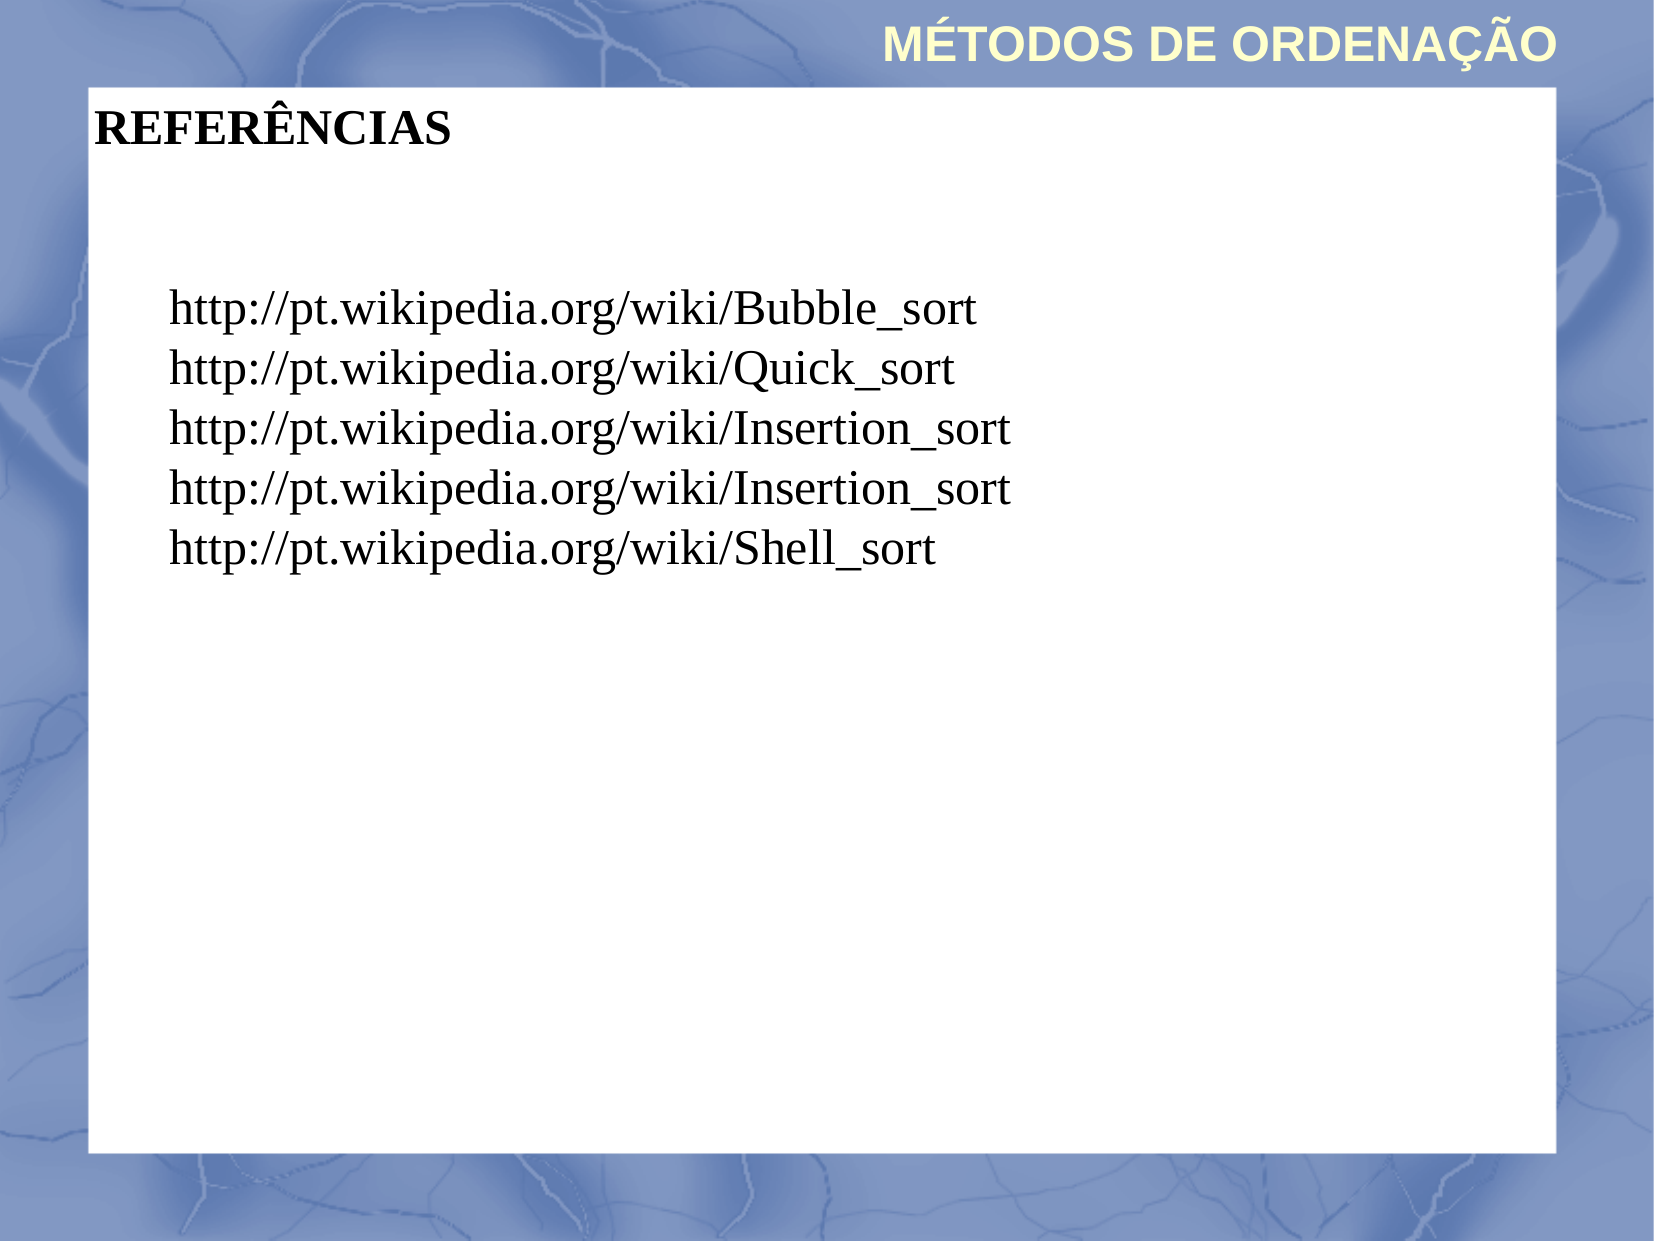

MÉTODOS DE ORDENAÇÃO
REFERÊNCIAS
 http://pt.wikipedia.org/wiki/Bubble_sort
 http://pt.wikipedia.org/wiki/Quick_sort
 http://pt.wikipedia.org/wiki/Insertion_sort
 http://pt.wikipedia.org/wiki/Insertion_sort
 http://pt.wikipedia.org/wiki/Shell_sort